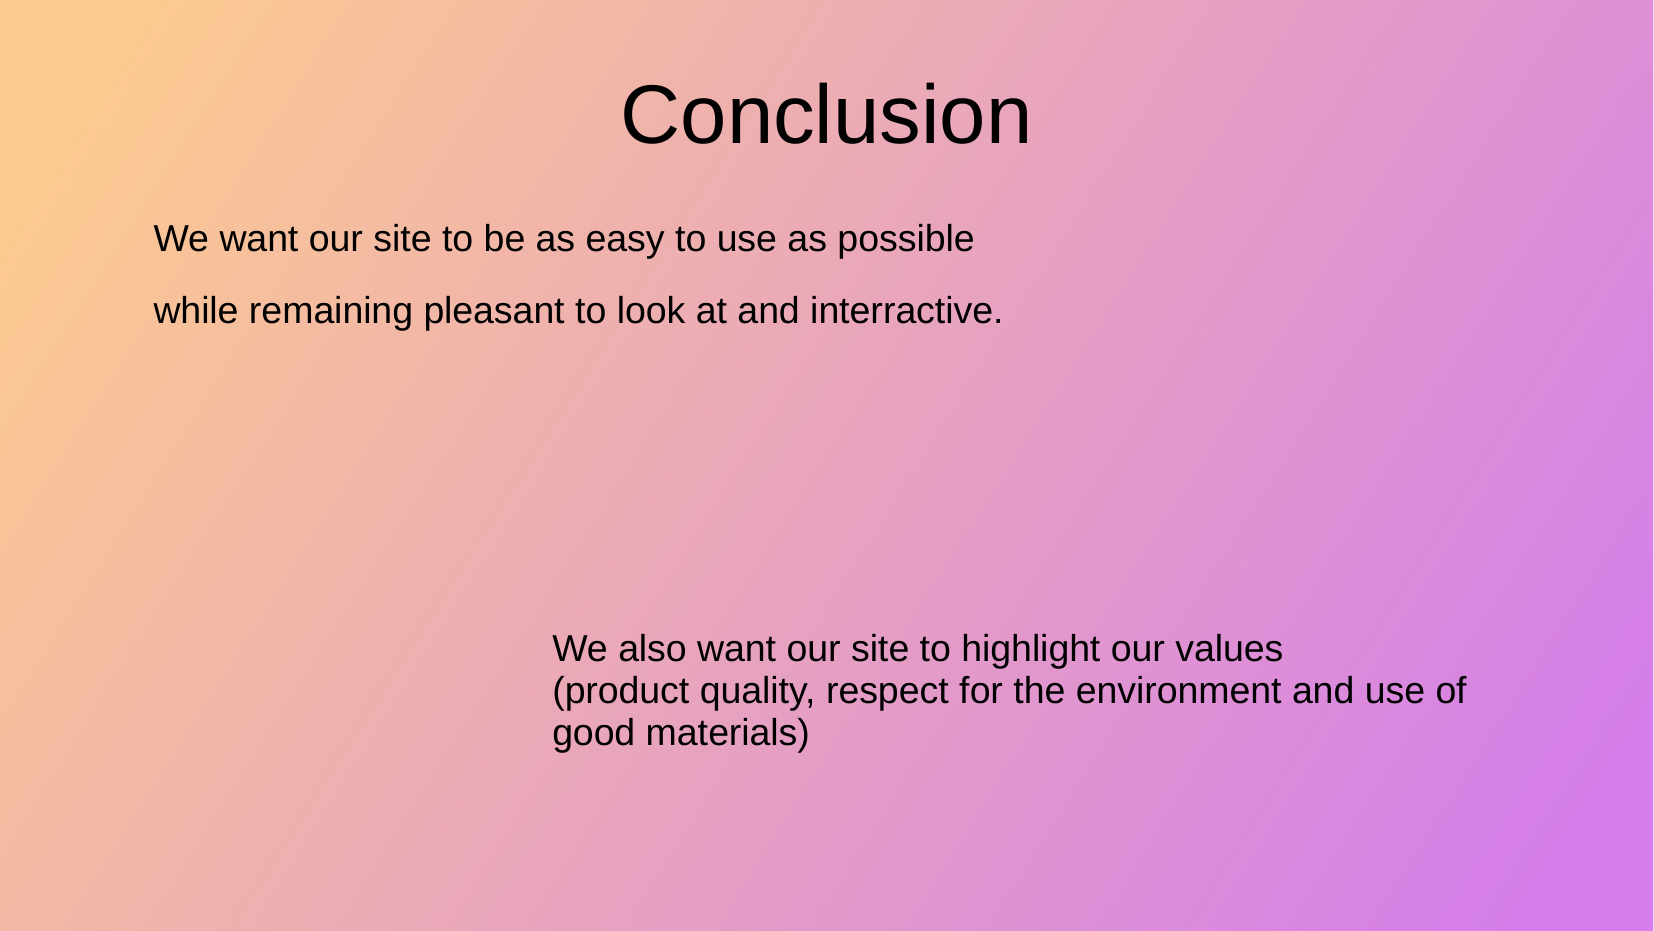

# Conclusion
We want our site to be as easy to use as possible
while remaining pleasant to look at and interractive.
We also want our site to highlight our values
(product quality, respect for the environment and use of good materials)